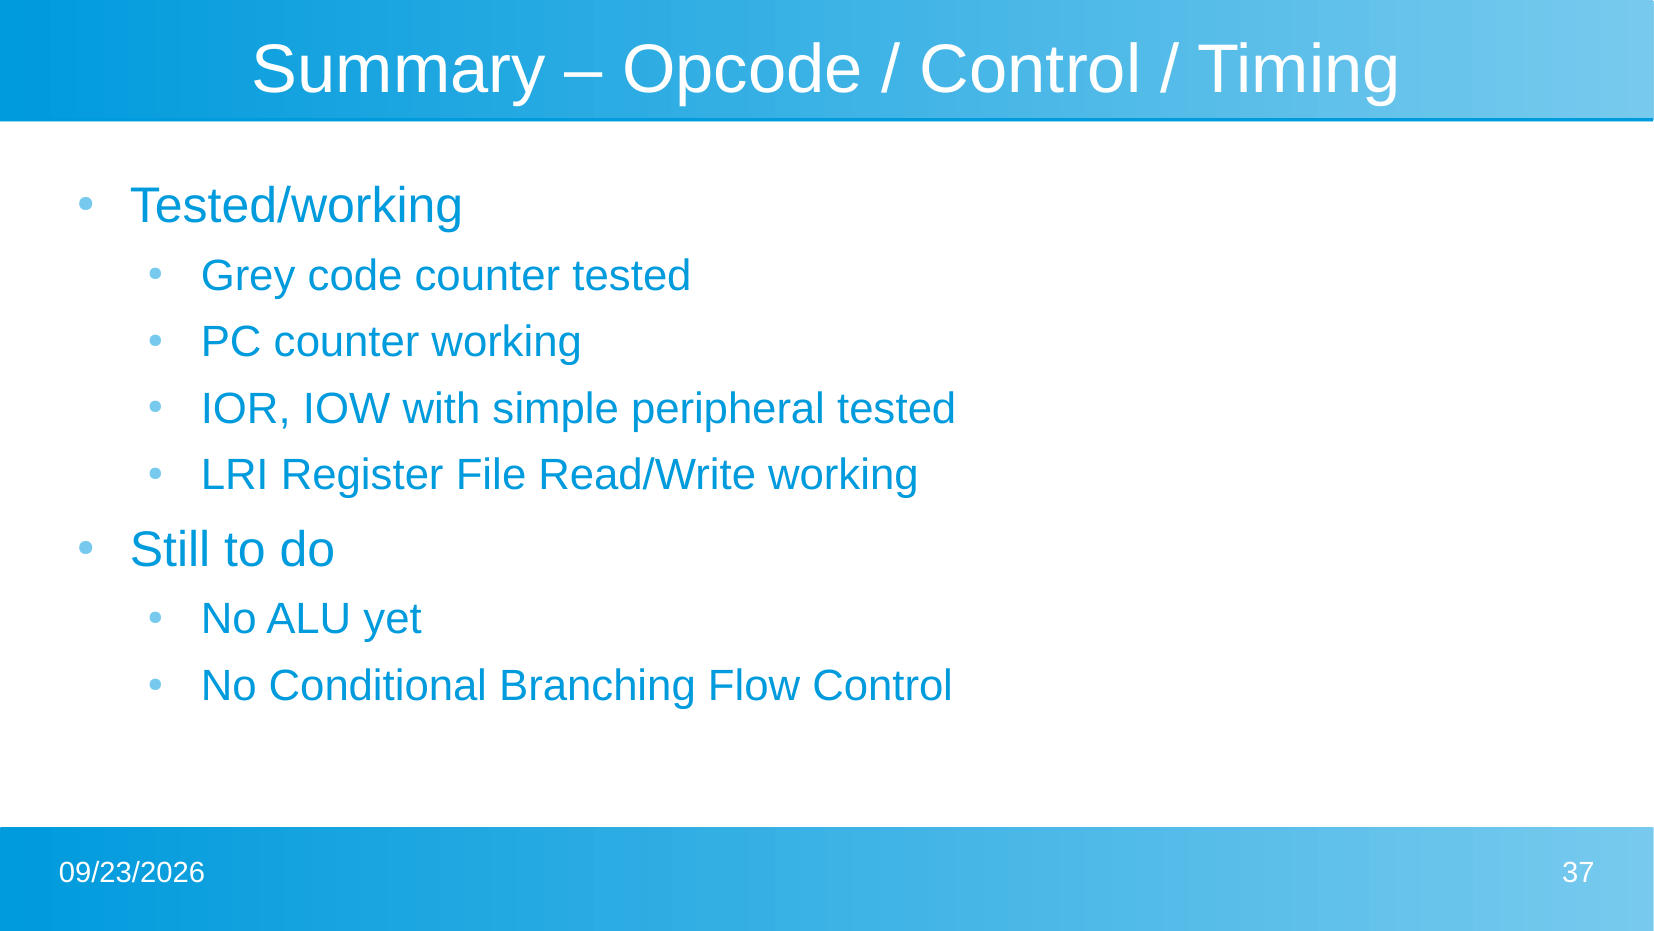

# Summary – Opcode / Control / Timing
Tested/working
Grey code counter tested
PC counter working
IOR, IOW with simple peripheral tested
LRI Register File Read/Write working
Still to do
No ALU yet
No Conditional Branching Flow Control
37